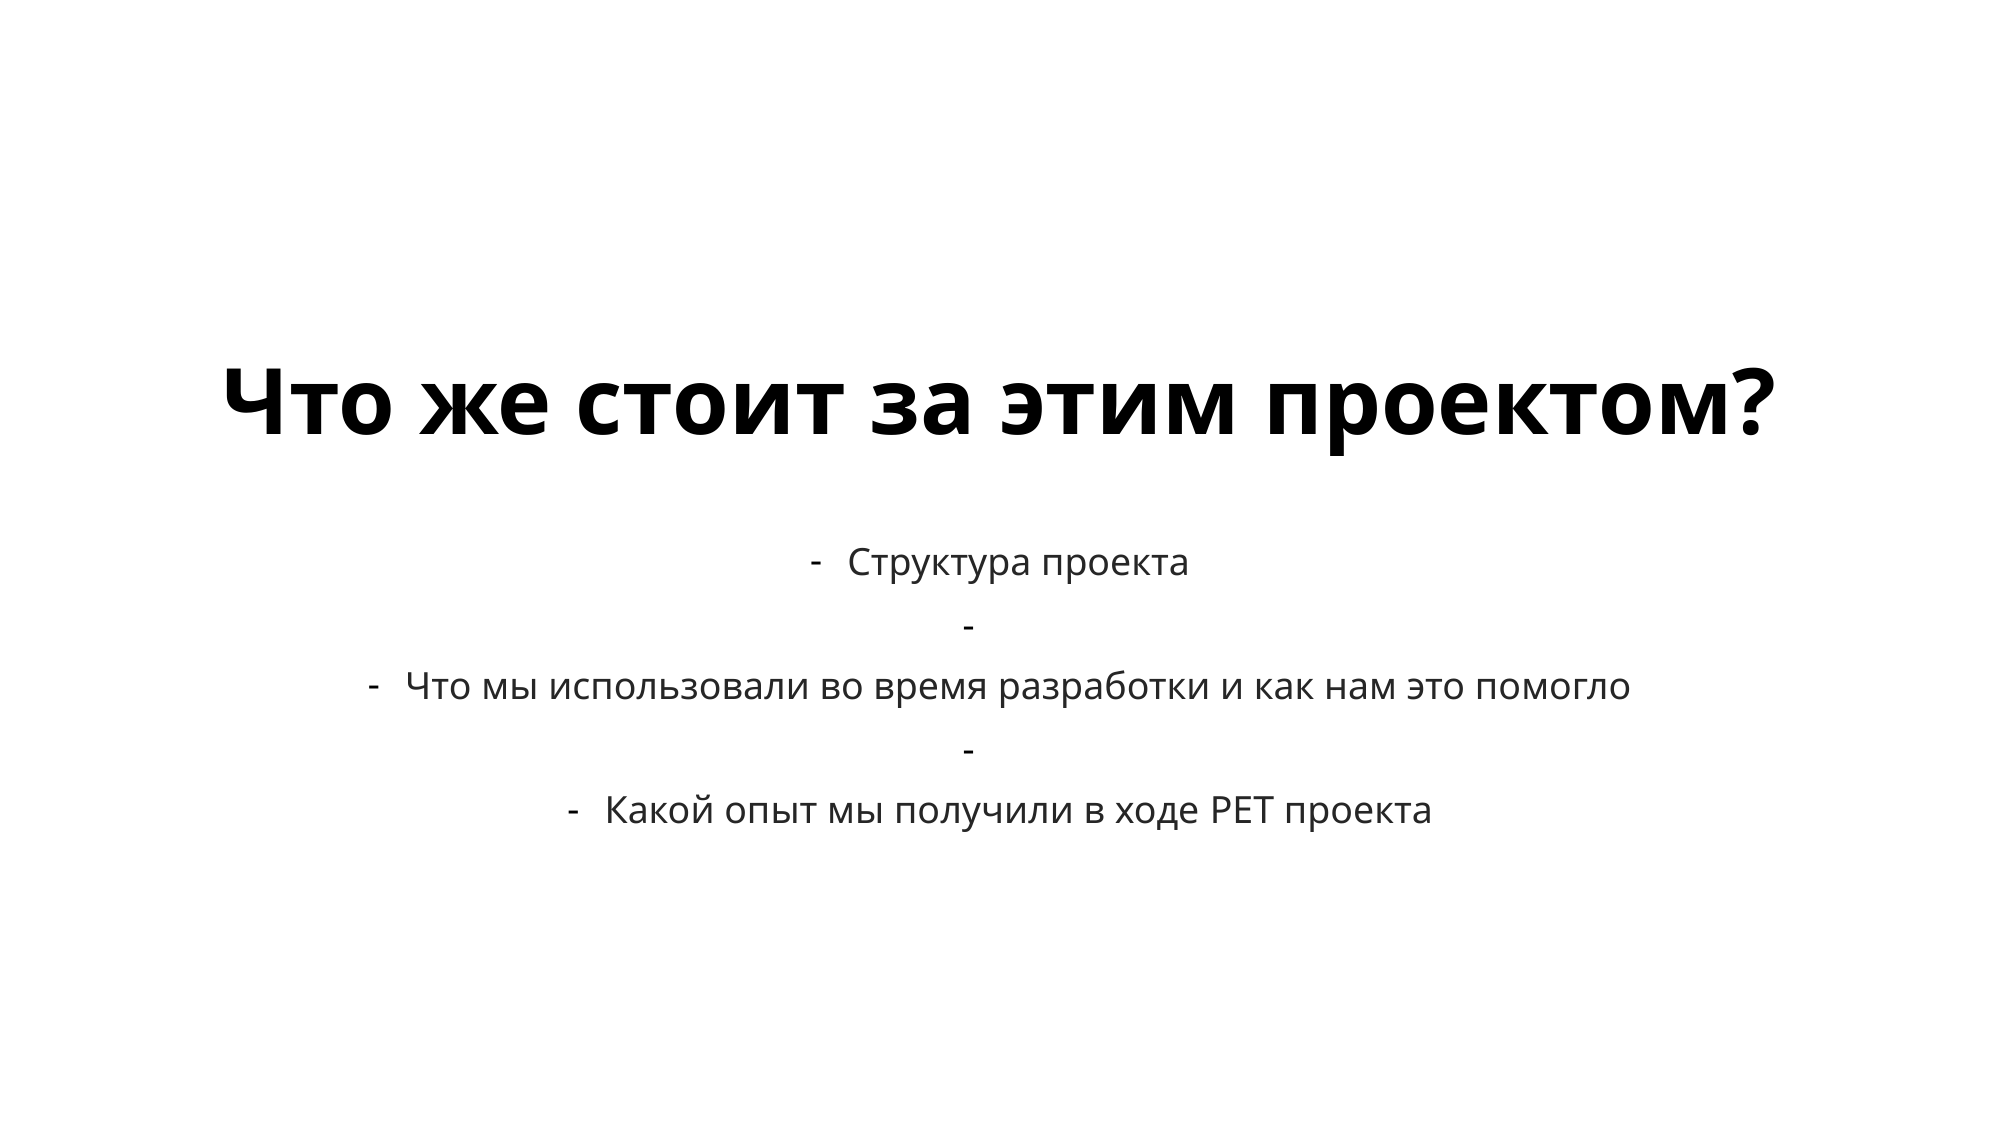

# Что же стоит за этим проектом?
Структура проекта
Что мы использовали во время разработки и как нам это помогло
Какой опыт мы получили в ходе PET проекта